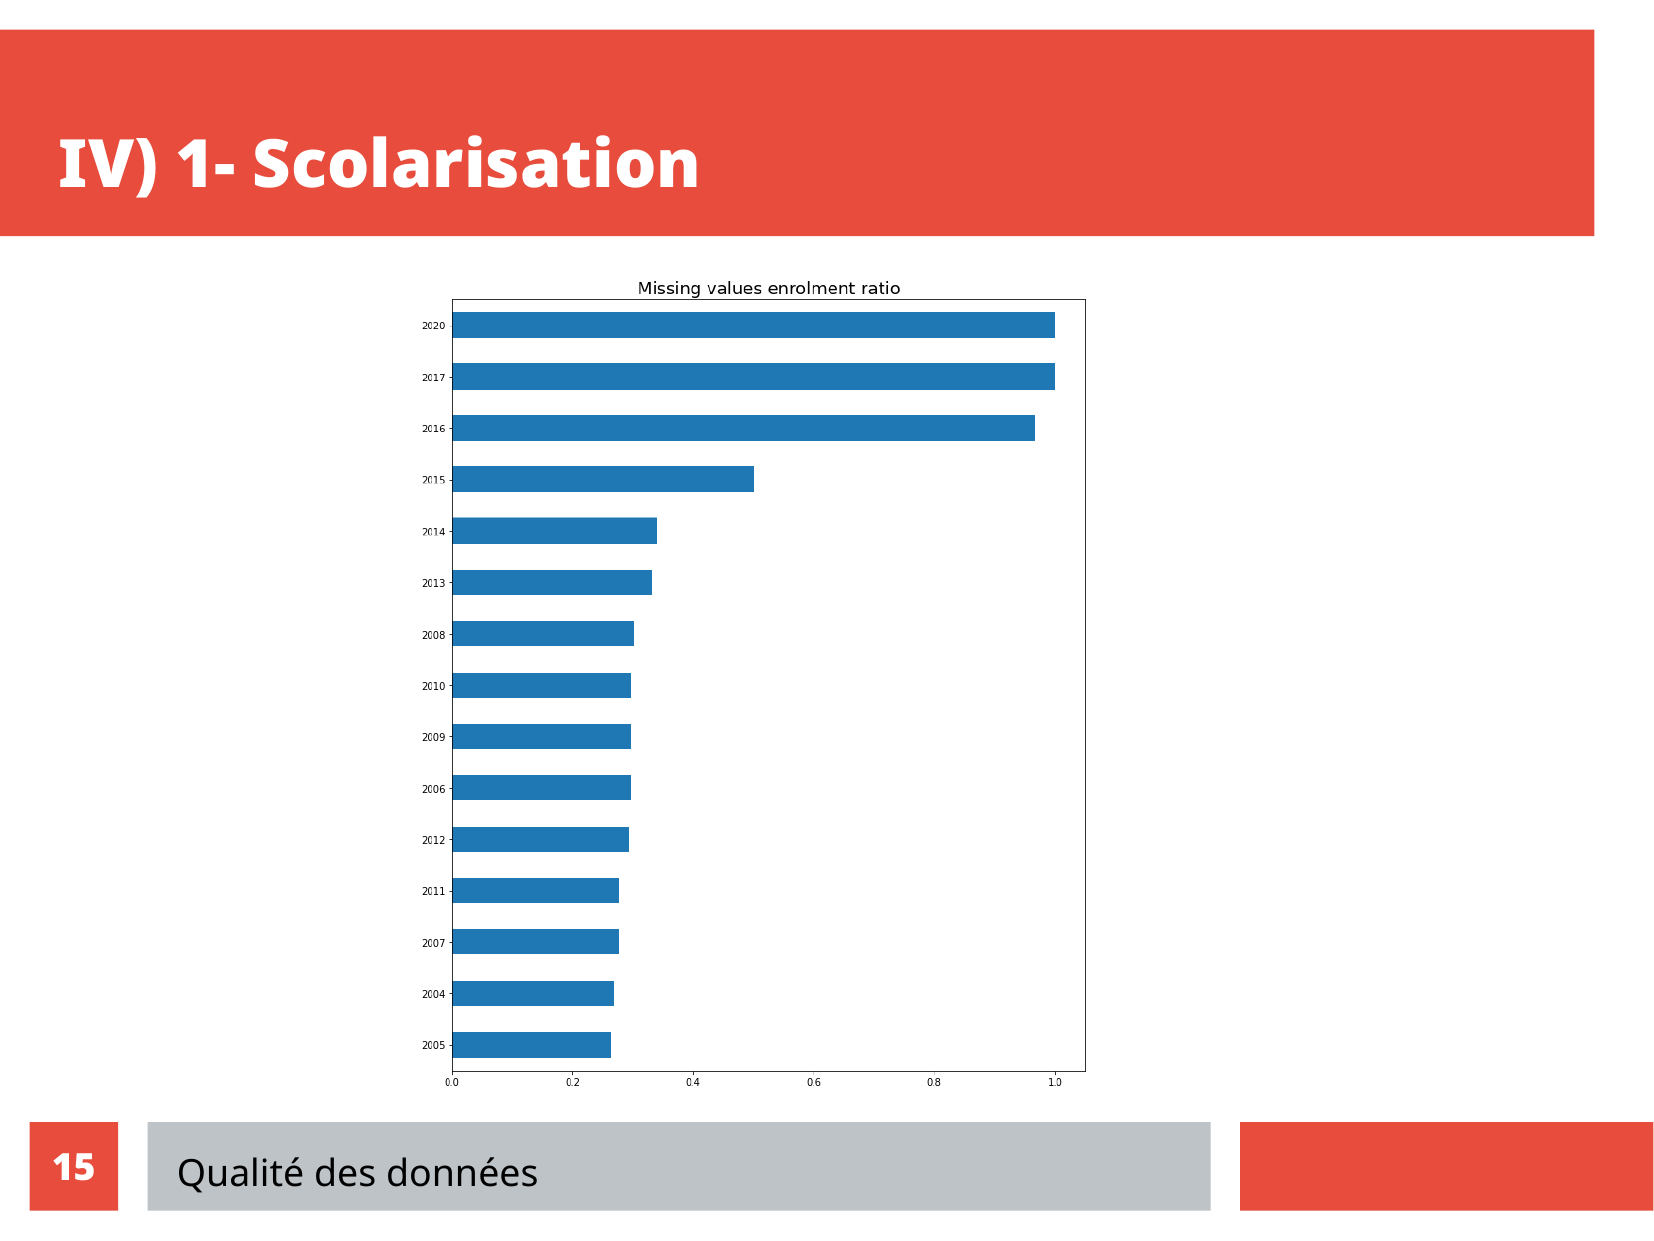

# IV) 1- Scolarisation
15
Qualité des données